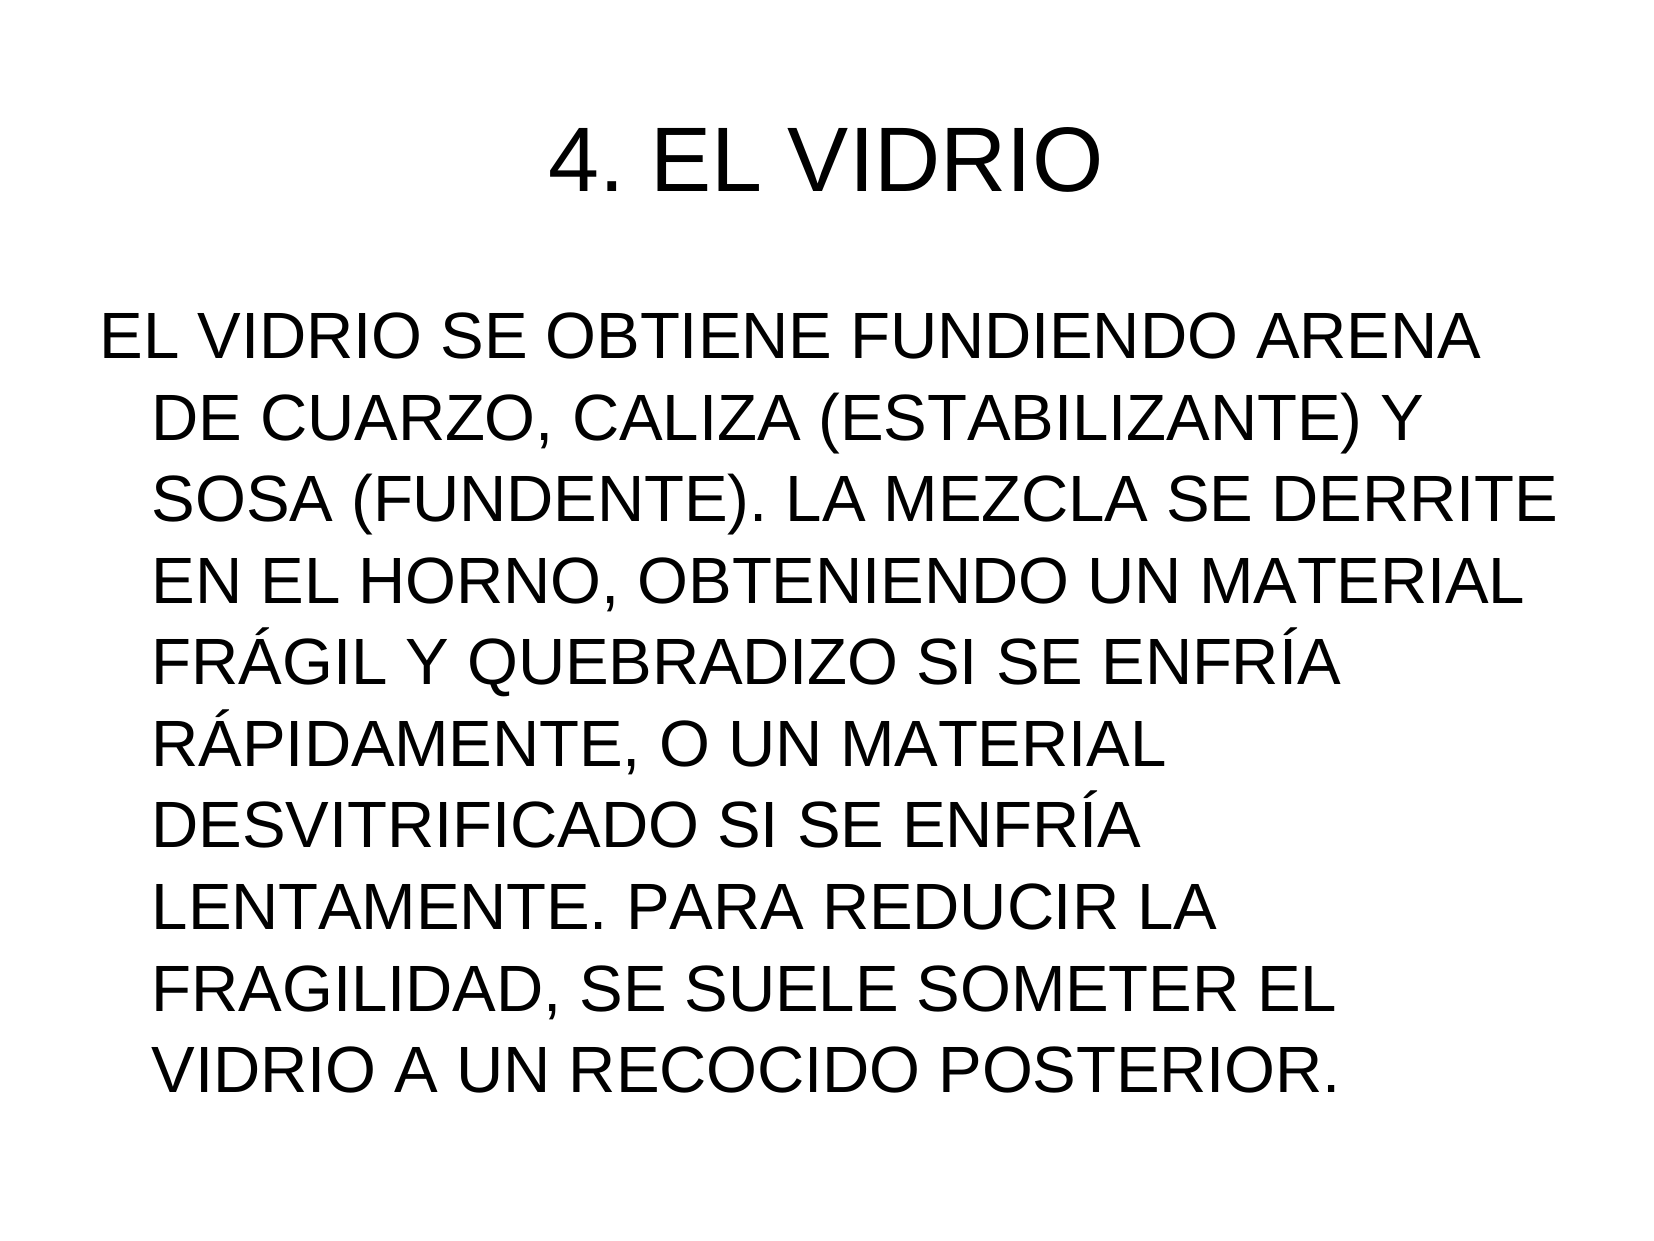

# 4. EL VIDRIO
EL VIDRIO SE OBTIENE FUNDIENDO ARENA DE CUARZO, CALIZA (ESTABILIZANTE) Y SOSA (FUNDENTE). LA MEZCLA SE DERRITE EN EL HORNO, OBTENIENDO UN MATERIAL FRÁGIL Y QUEBRADIZO SI SE ENFRÍA RÁPIDAMENTE, O UN MATERIAL DESVITRIFICADO SI SE ENFRÍA LENTAMENTE. PARA REDUCIR LA FRAGILIDAD, SE SUELE SOMETER EL VIDRIO A UN RECOCIDO POSTERIOR.